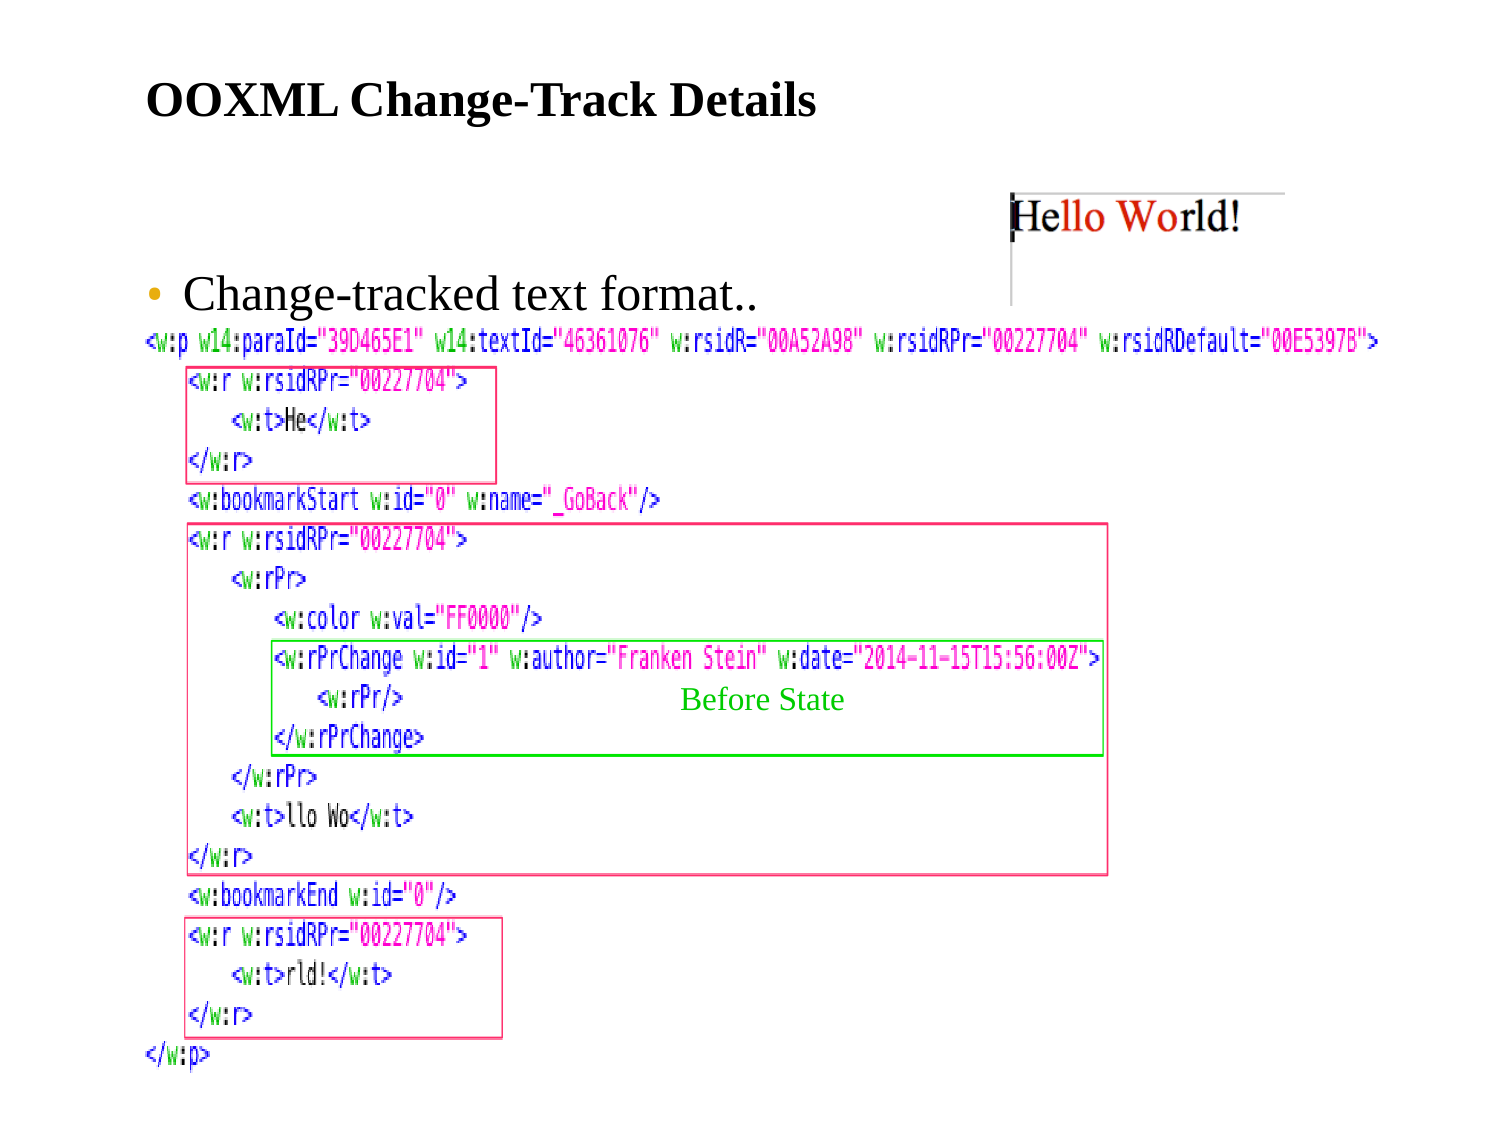

# OOXML Change-Track Details
Change-tracked text format..
Before State